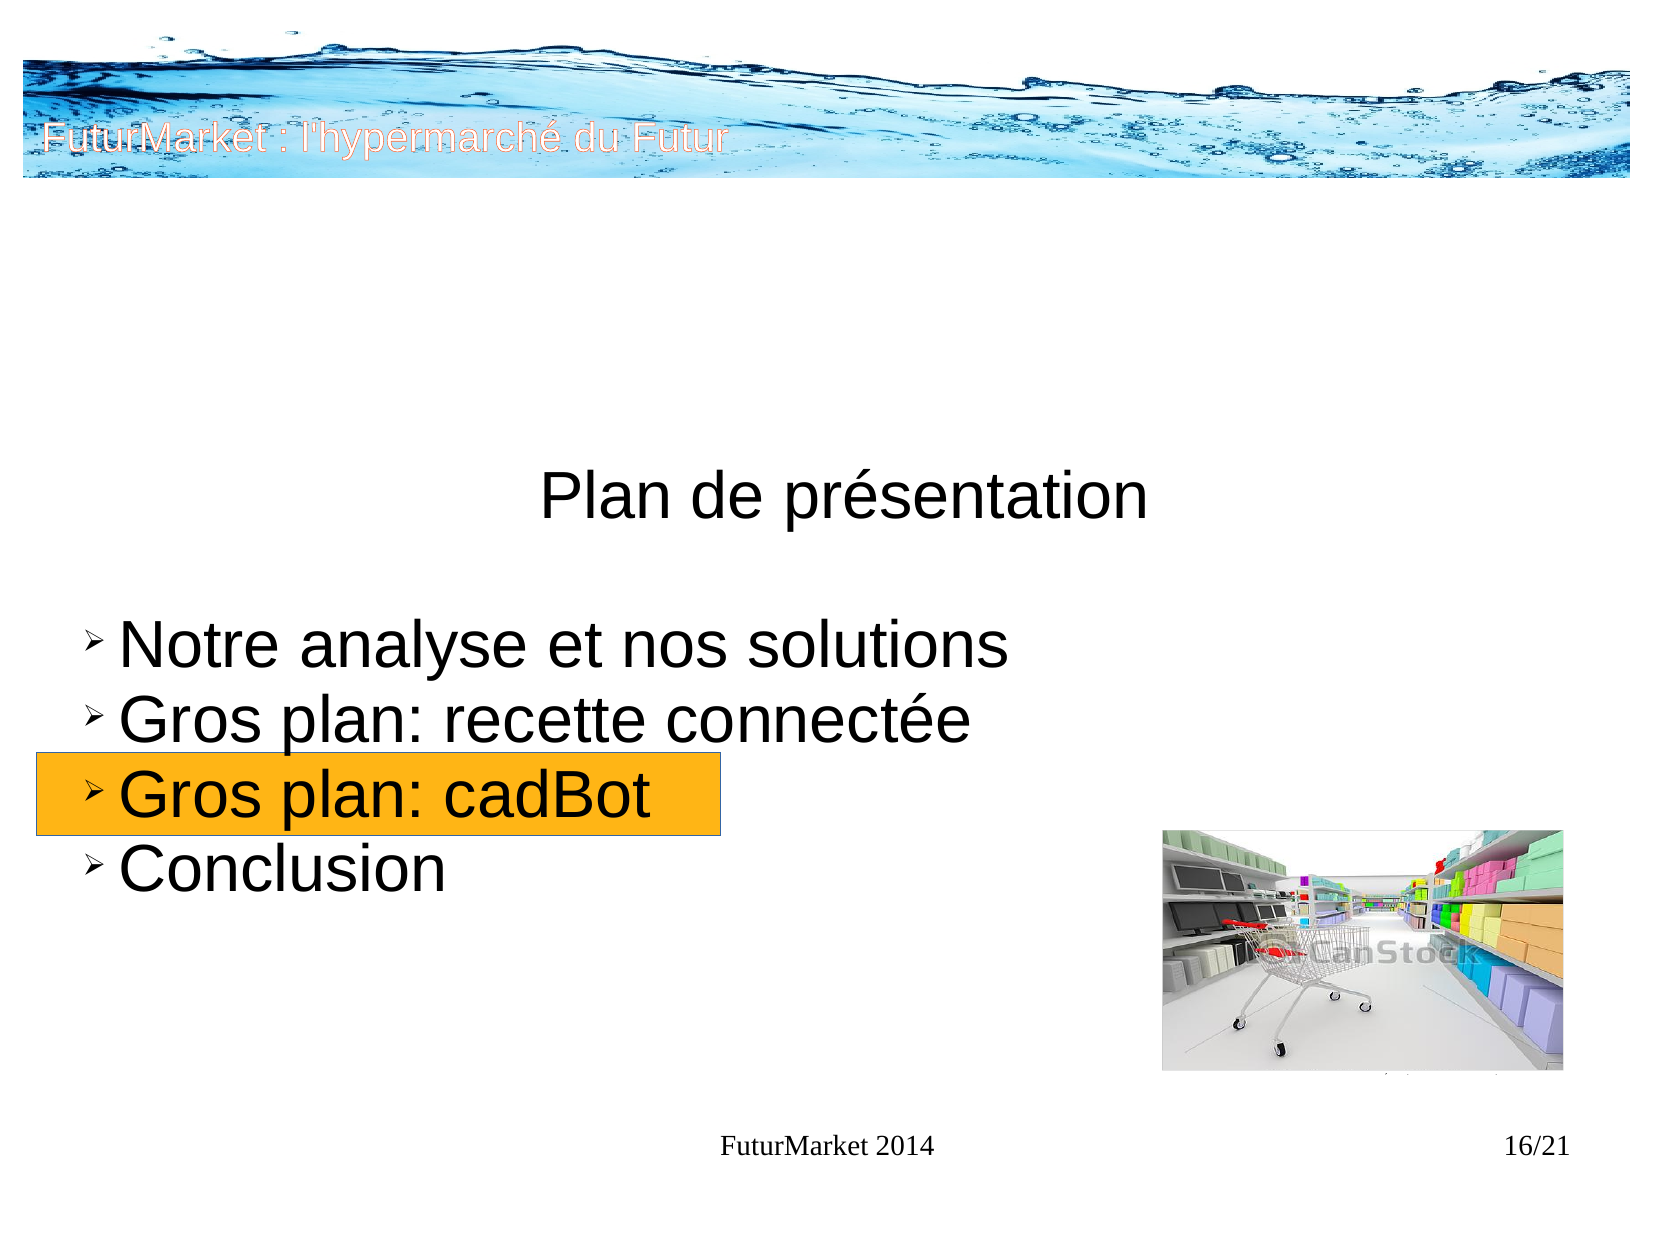

# Plan de présentation
Notre analyse et nos solutions
Gros plan: recette connectée
Gros plan: cadBot
Conclusion
FuturMarket 2014
16